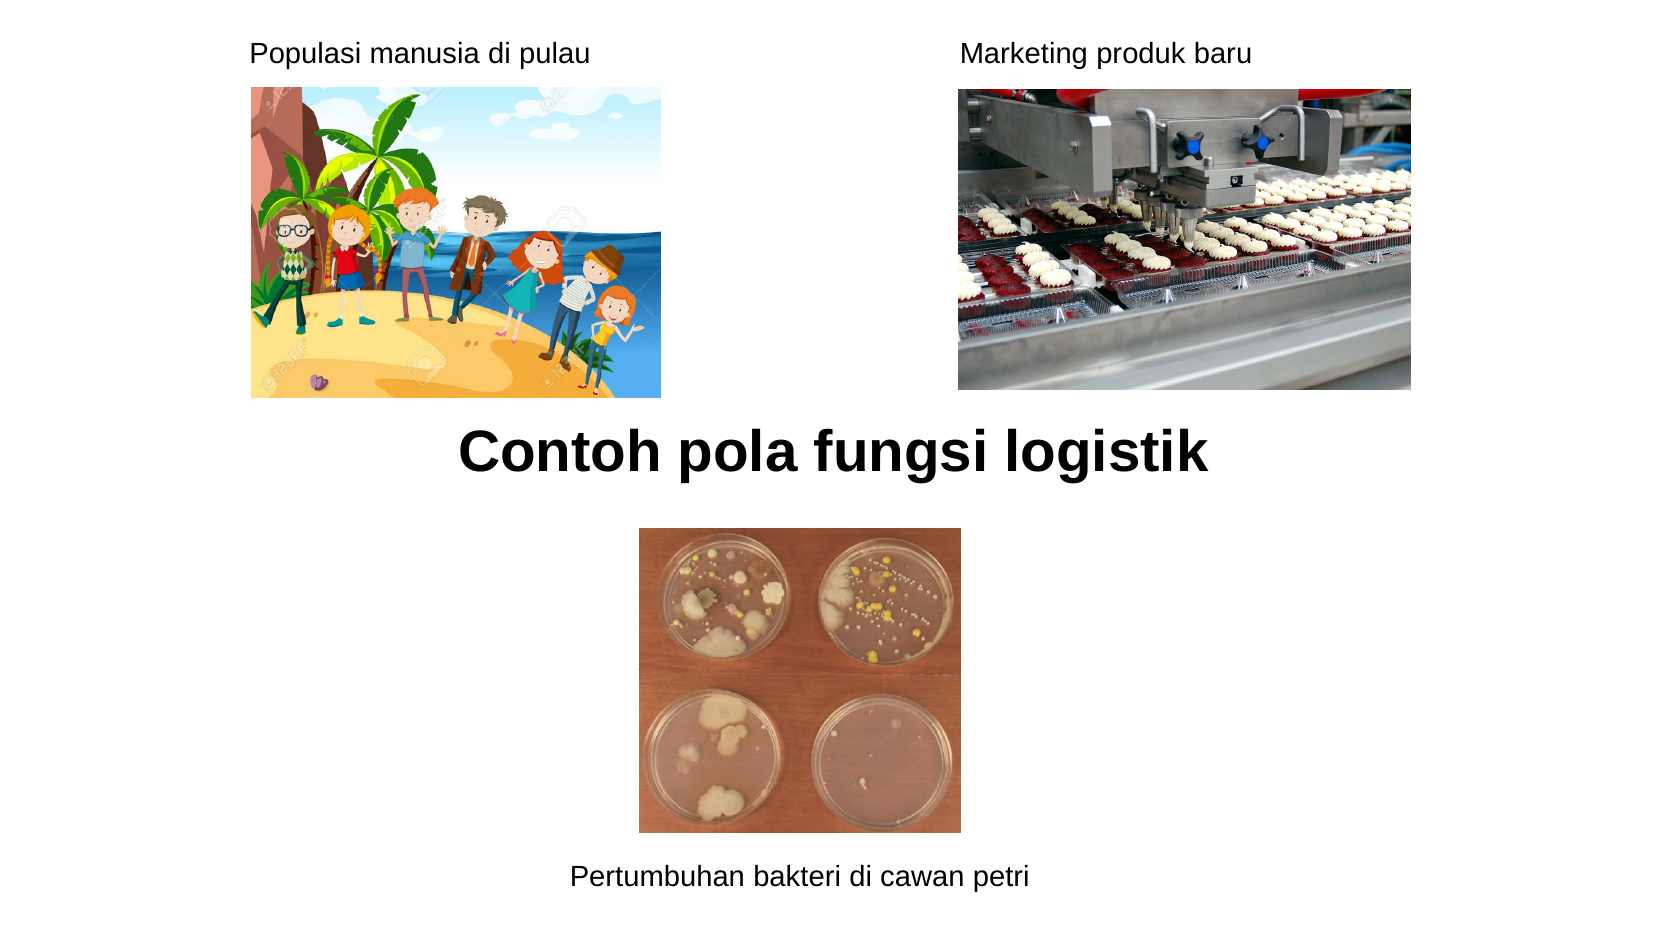

Marketing produk baru
Populasi manusia di pulau
# Contoh pola fungsi logistik
Pertumbuhan bakteri di cawan petri